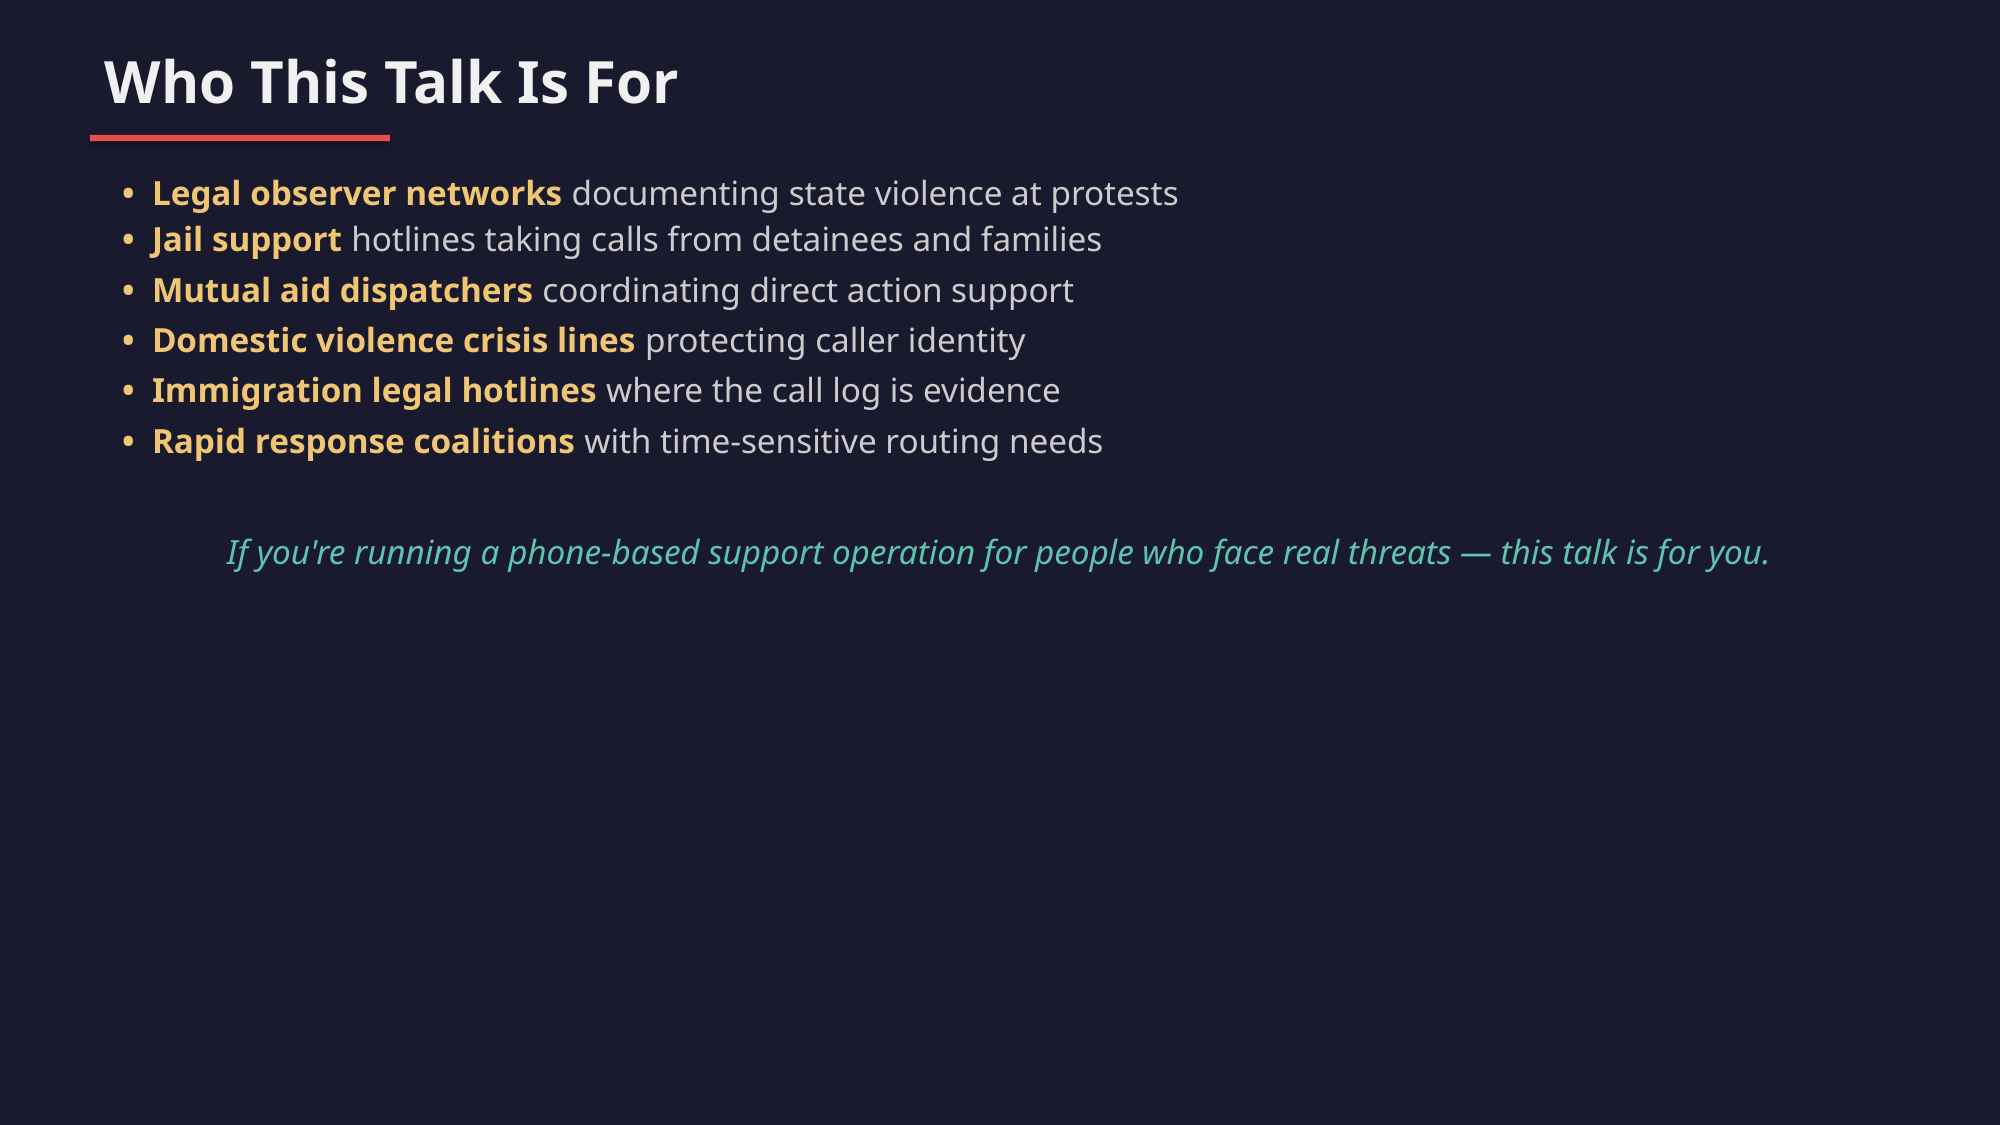

Who This Talk Is For
 • Legal observer networks documenting state violence at protests
 • Jail support hotlines taking calls from detainees and families
 • Mutual aid dispatchers coordinating direct action support
 • Domestic violence crisis lines protecting caller identity
 • Immigration legal hotlines where the call log is evidence
 • Rapid response coalitions with time-sensitive routing needs
If you're running a phone-based support operation for people who face real threats — this talk is for you.